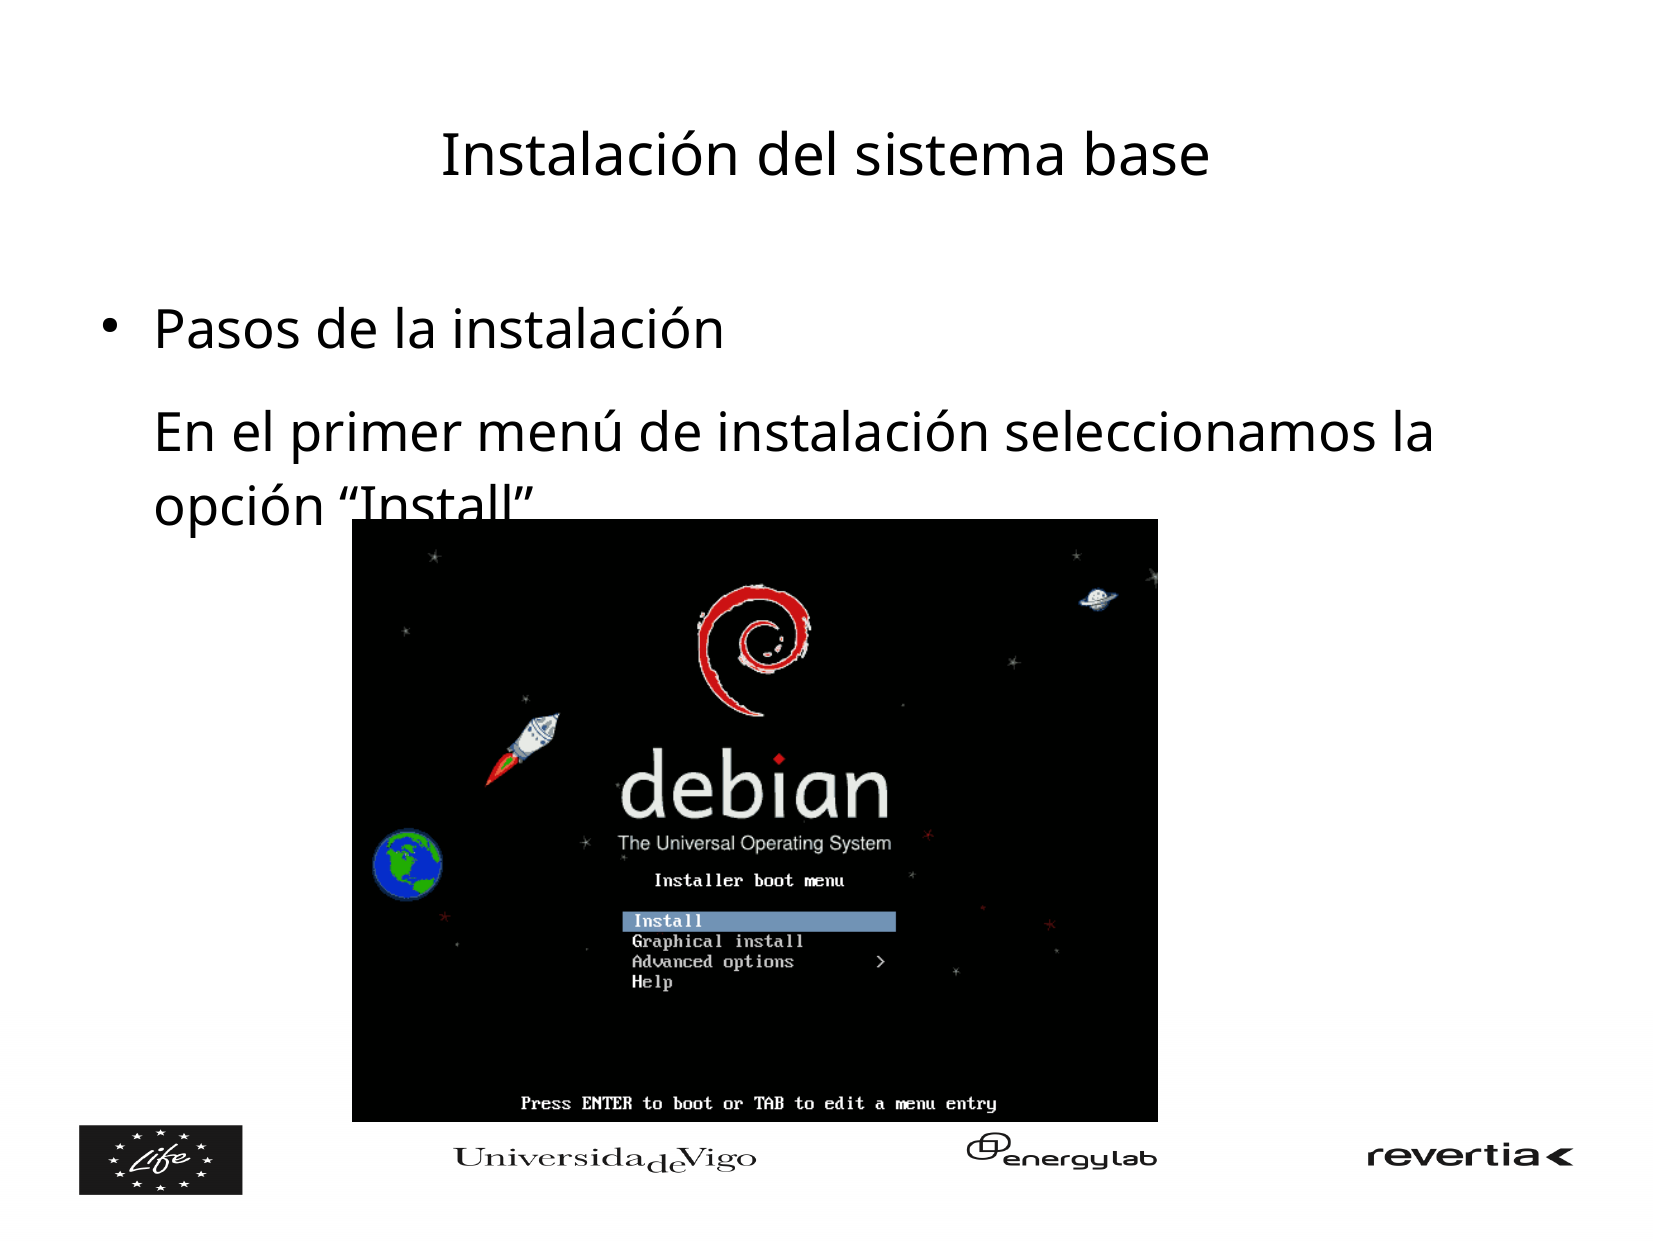

# Instalación del sistema base
Pasos de la instalación
En el primer menú de instalación seleccionamos la opción “Install”